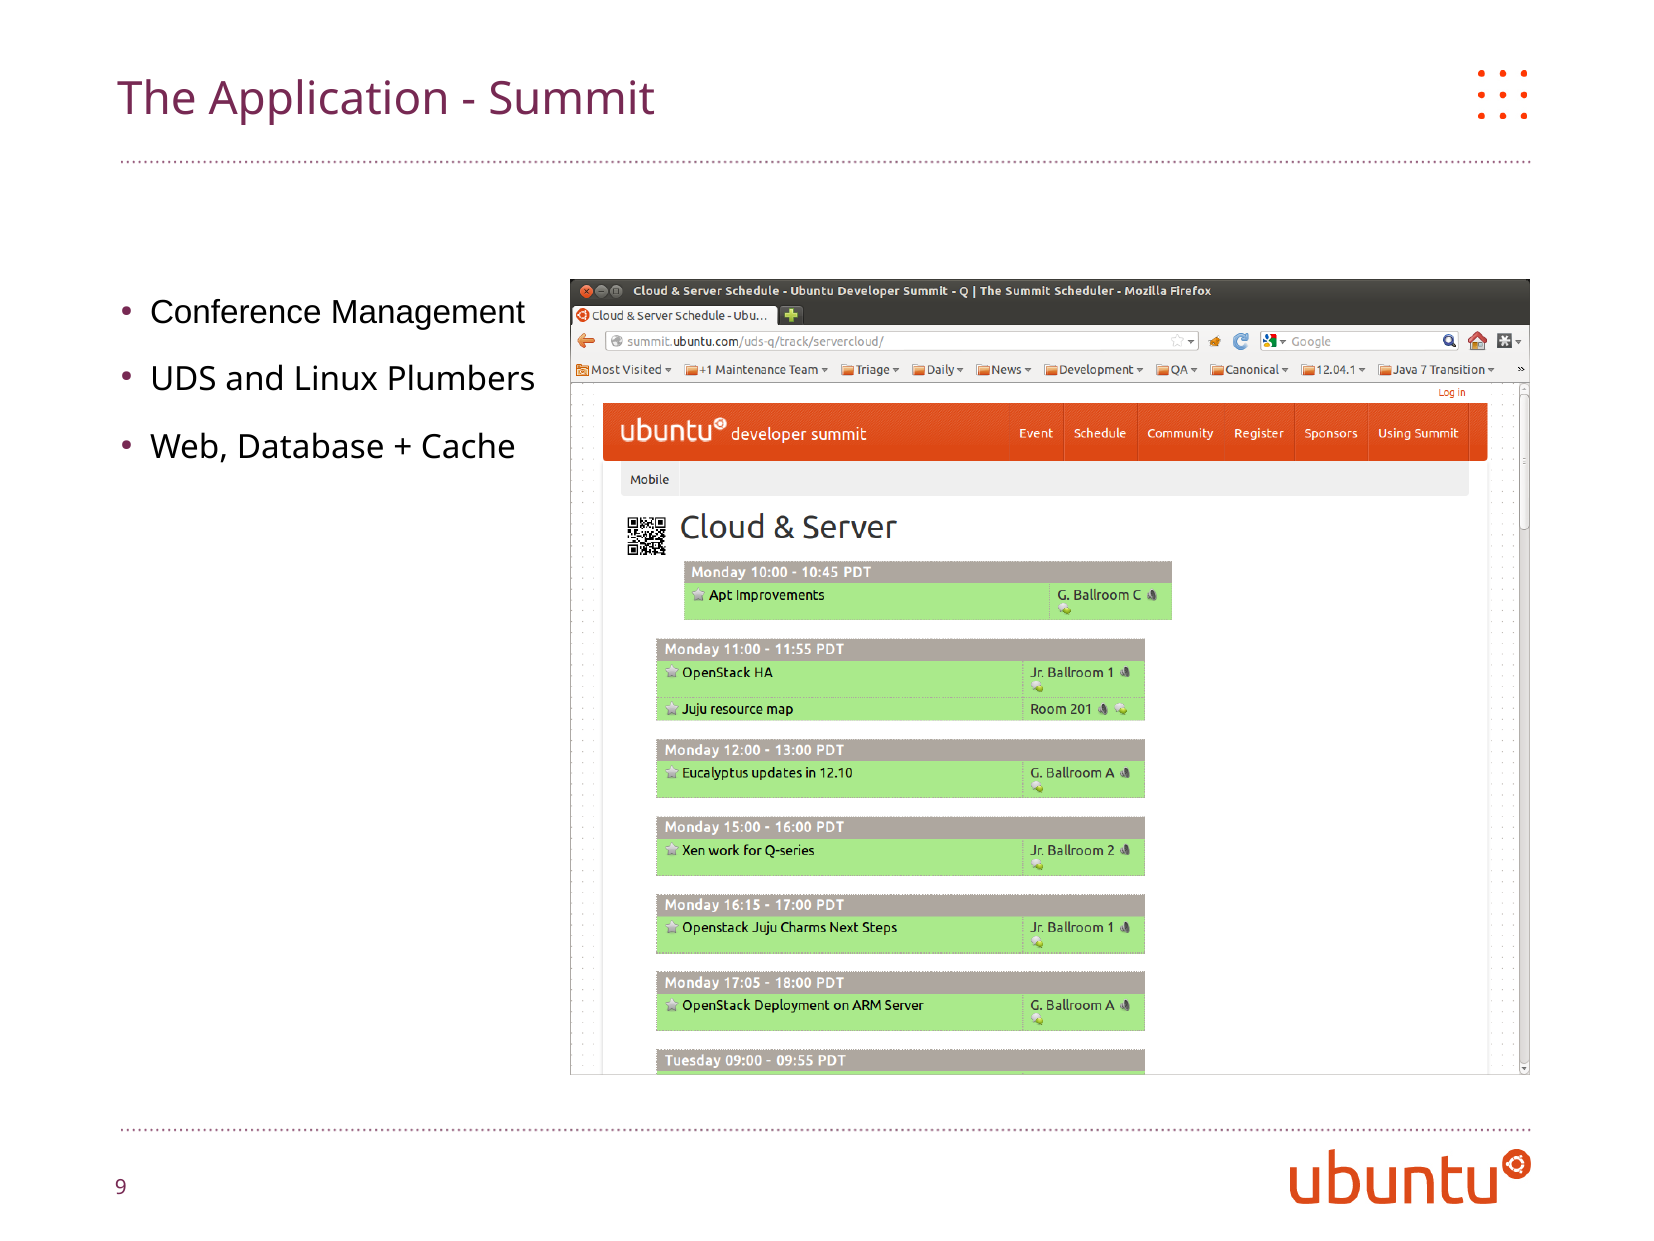

# The Application - Summit
Conference Management
UDS and Linux Plumbers
Web, Database + Cache